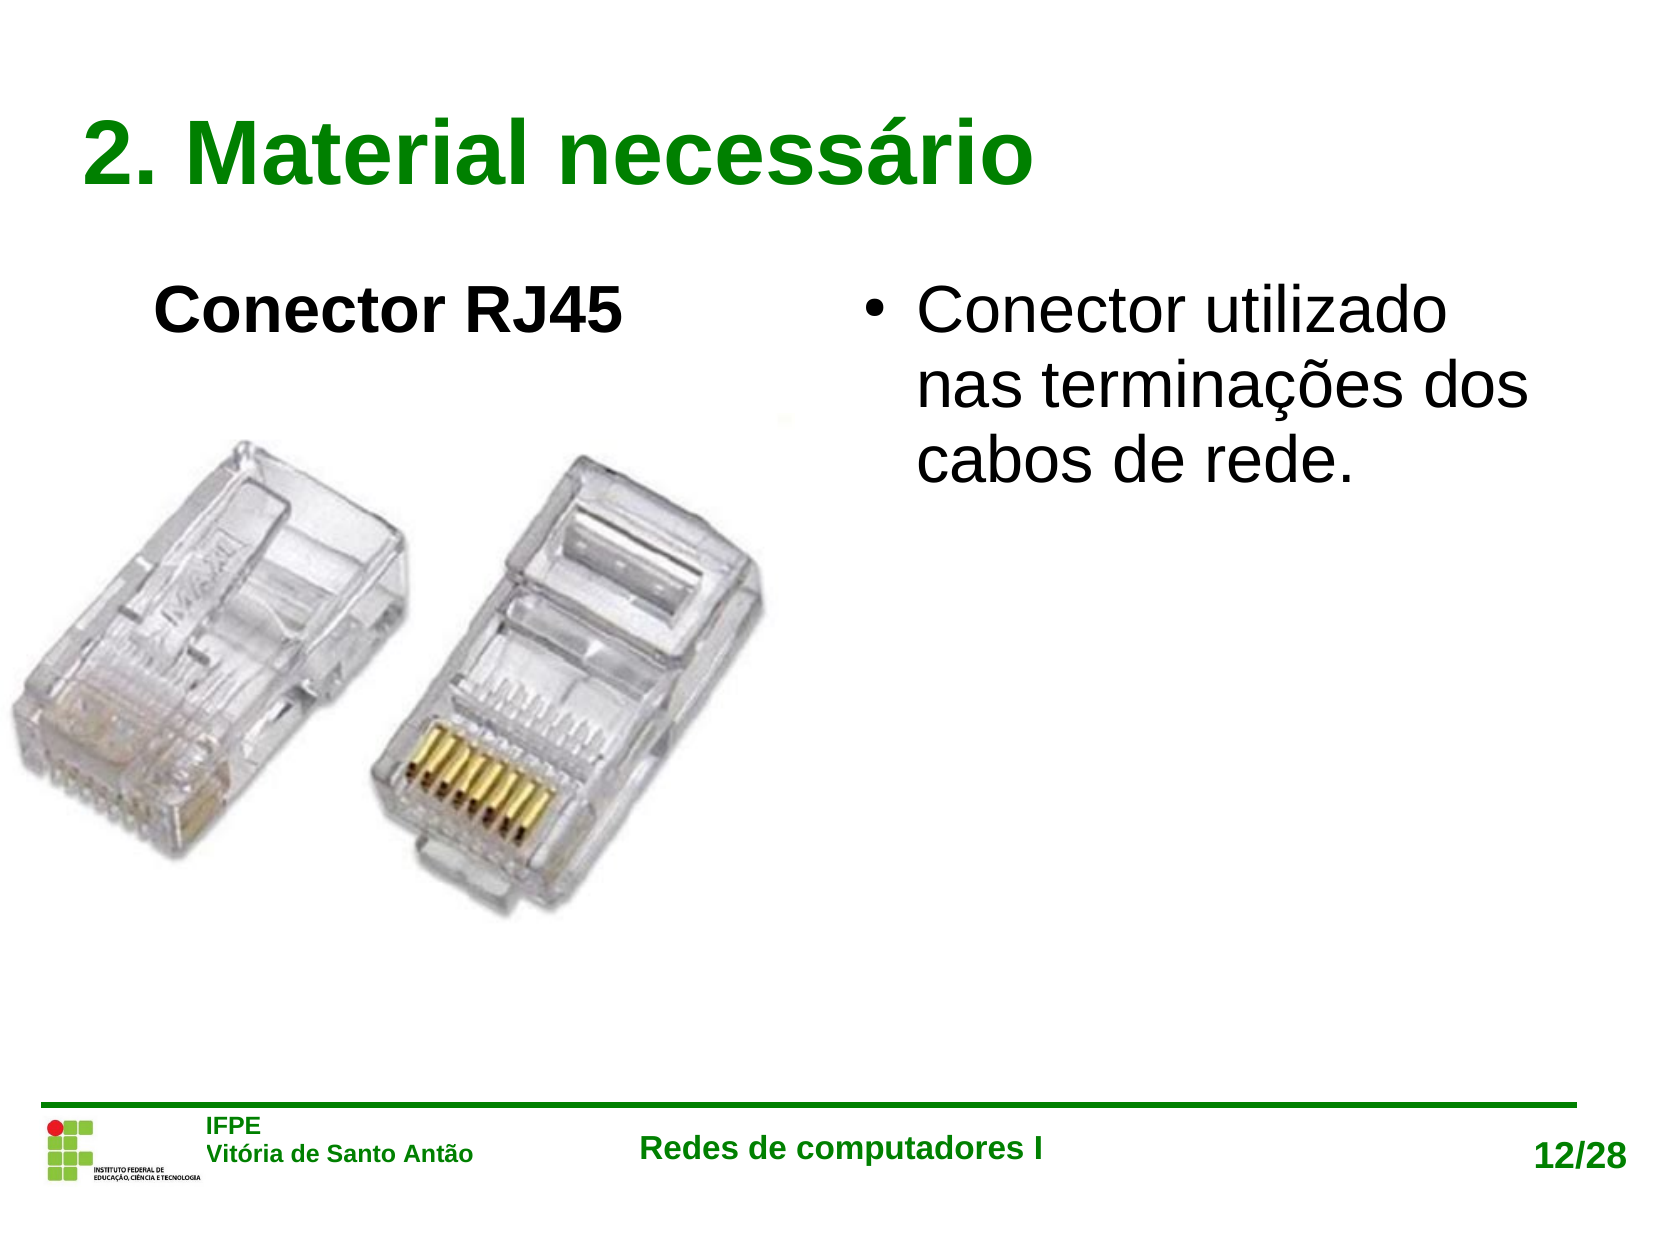

# 2. Material necessário
Conector RJ45
Conector utilizado nas terminações dos cabos de rede.